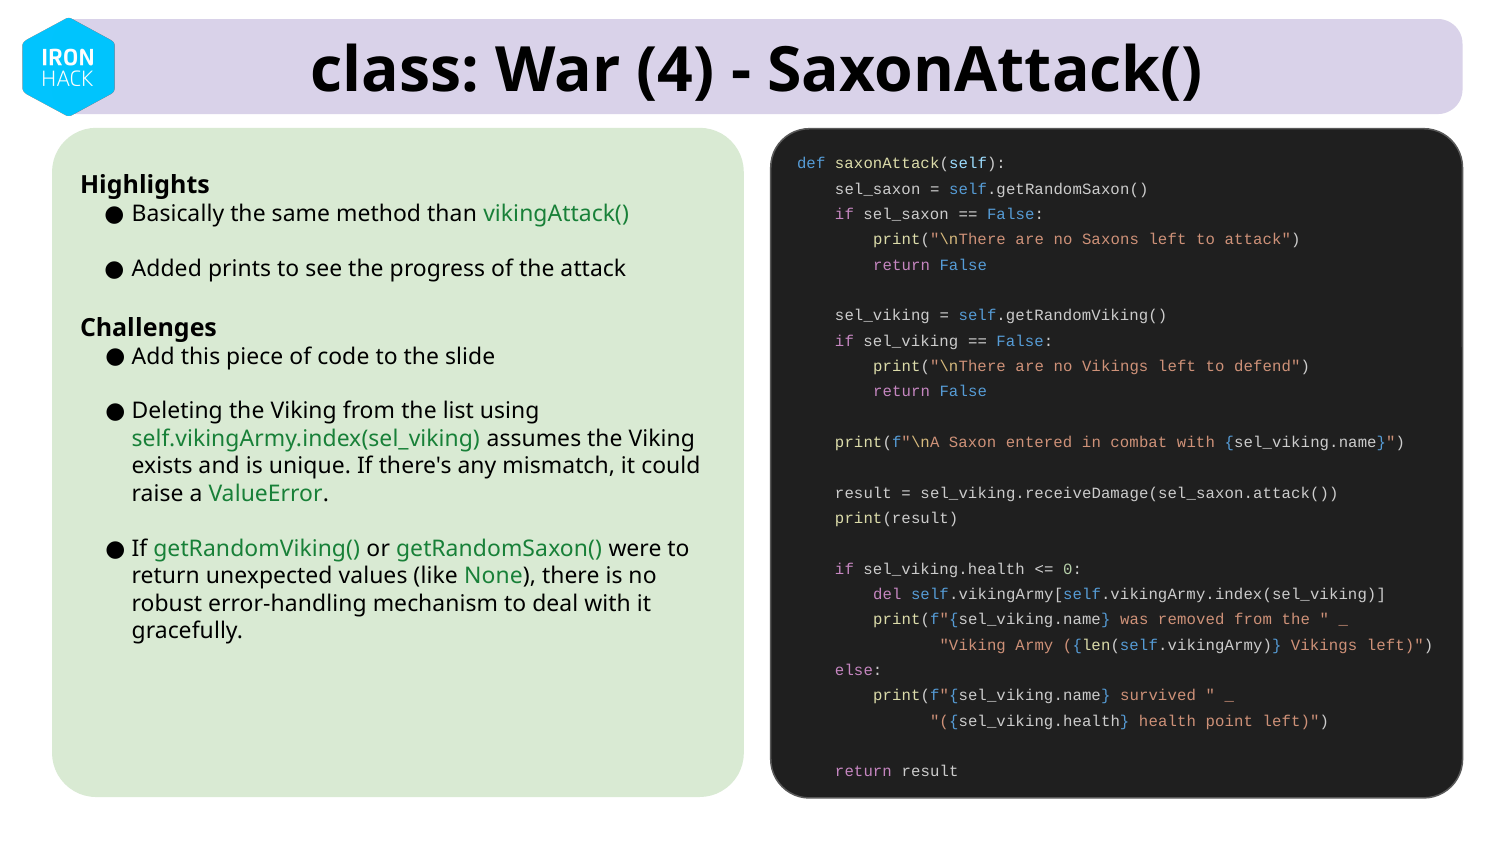

class: War (4) - SaxonAttack()
Highlights
Basically the same method than vikingAttack()
Added prints to see the progress of the attack
Challenges
Add this piece of code to the slide
Deleting the Viking from the list using self.vikingArmy.index(sel_viking) assumes the Viking exists and is unique. If there's any mismatch, it could raise a ValueError.
If getRandomViking() or getRandomSaxon() were to return unexpected values (like None), there is no robust error-handling mechanism to deal with it gracefully.
def saxonAttack(self):
 sel_saxon = self.getRandomSaxon()
 if sel_saxon == False:
 print("\nThere are no Saxons left to attack")
 return False
 sel_viking = self.getRandomViking()
 if sel_viking == False:
 print("\nThere are no Vikings left to defend")
 return False
 print(f"\nA Saxon entered in combat with {sel_viking.name}")
 result = sel_viking.receiveDamage(sel_saxon.attack())
 print(result)
 if sel_viking.health <= 0:
 del self.vikingArmy[self.vikingArmy.index(sel_viking)]
 print(f"{sel_viking.name} was removed from the " _
 "Viking Army ({len(self.vikingArmy)} Vikings left)")
 else:
 print(f"{sel_viking.name} survived " _
 "({sel_viking.health} health point left)")
 return result
# Lorem ipsum dolor sit amet, consectetur adipiscing elit. Proin dignissim id est vitae posuere. Duis eu quam convallis, feugiat turpis in, tempor elit. Integer tristique sit amet tellus in eleifend. Nulla bibendum lacus ut ex gravida, sit amet porttitor lacus pretium. Sed auctor neque quis augue scelerisque, ut auctor lacus gravida. Vivamus mattis ut sapien nec lacinia. Quisque id fringilla nulla.